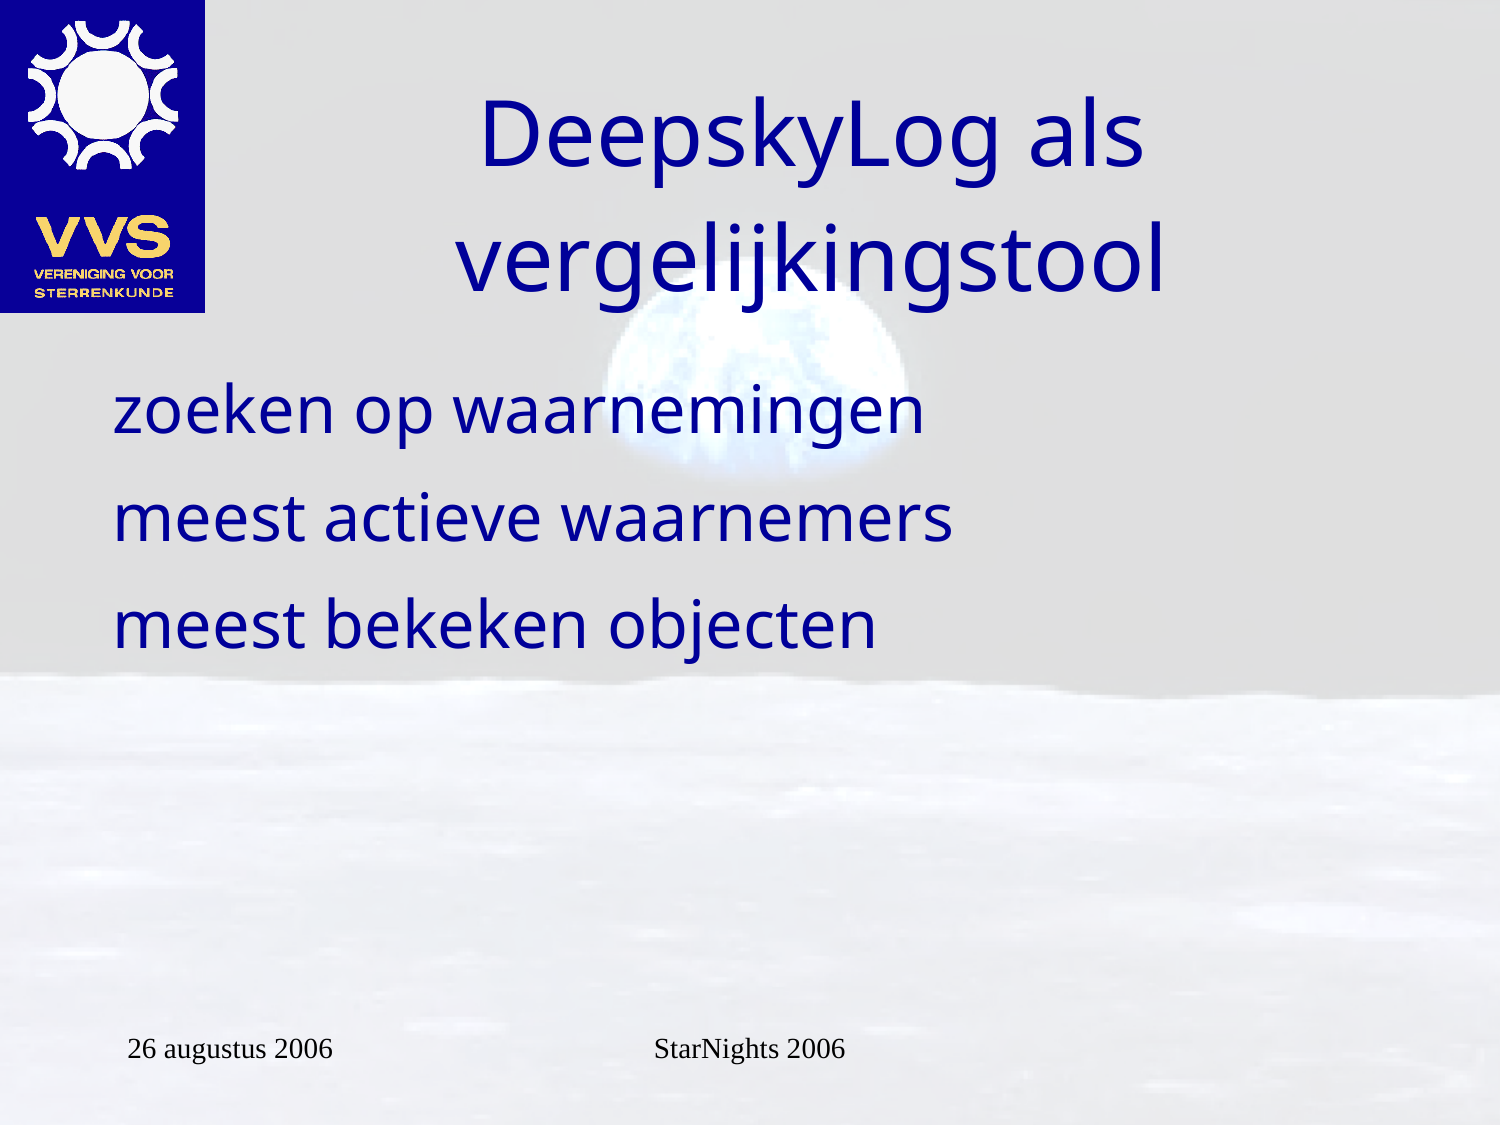

# DeepskyLog als vergelijkingstool
zoeken op waarnemingen
meest actieve waarnemers
meest bekeken objecten
26 augustus 2006
StarNights 2006